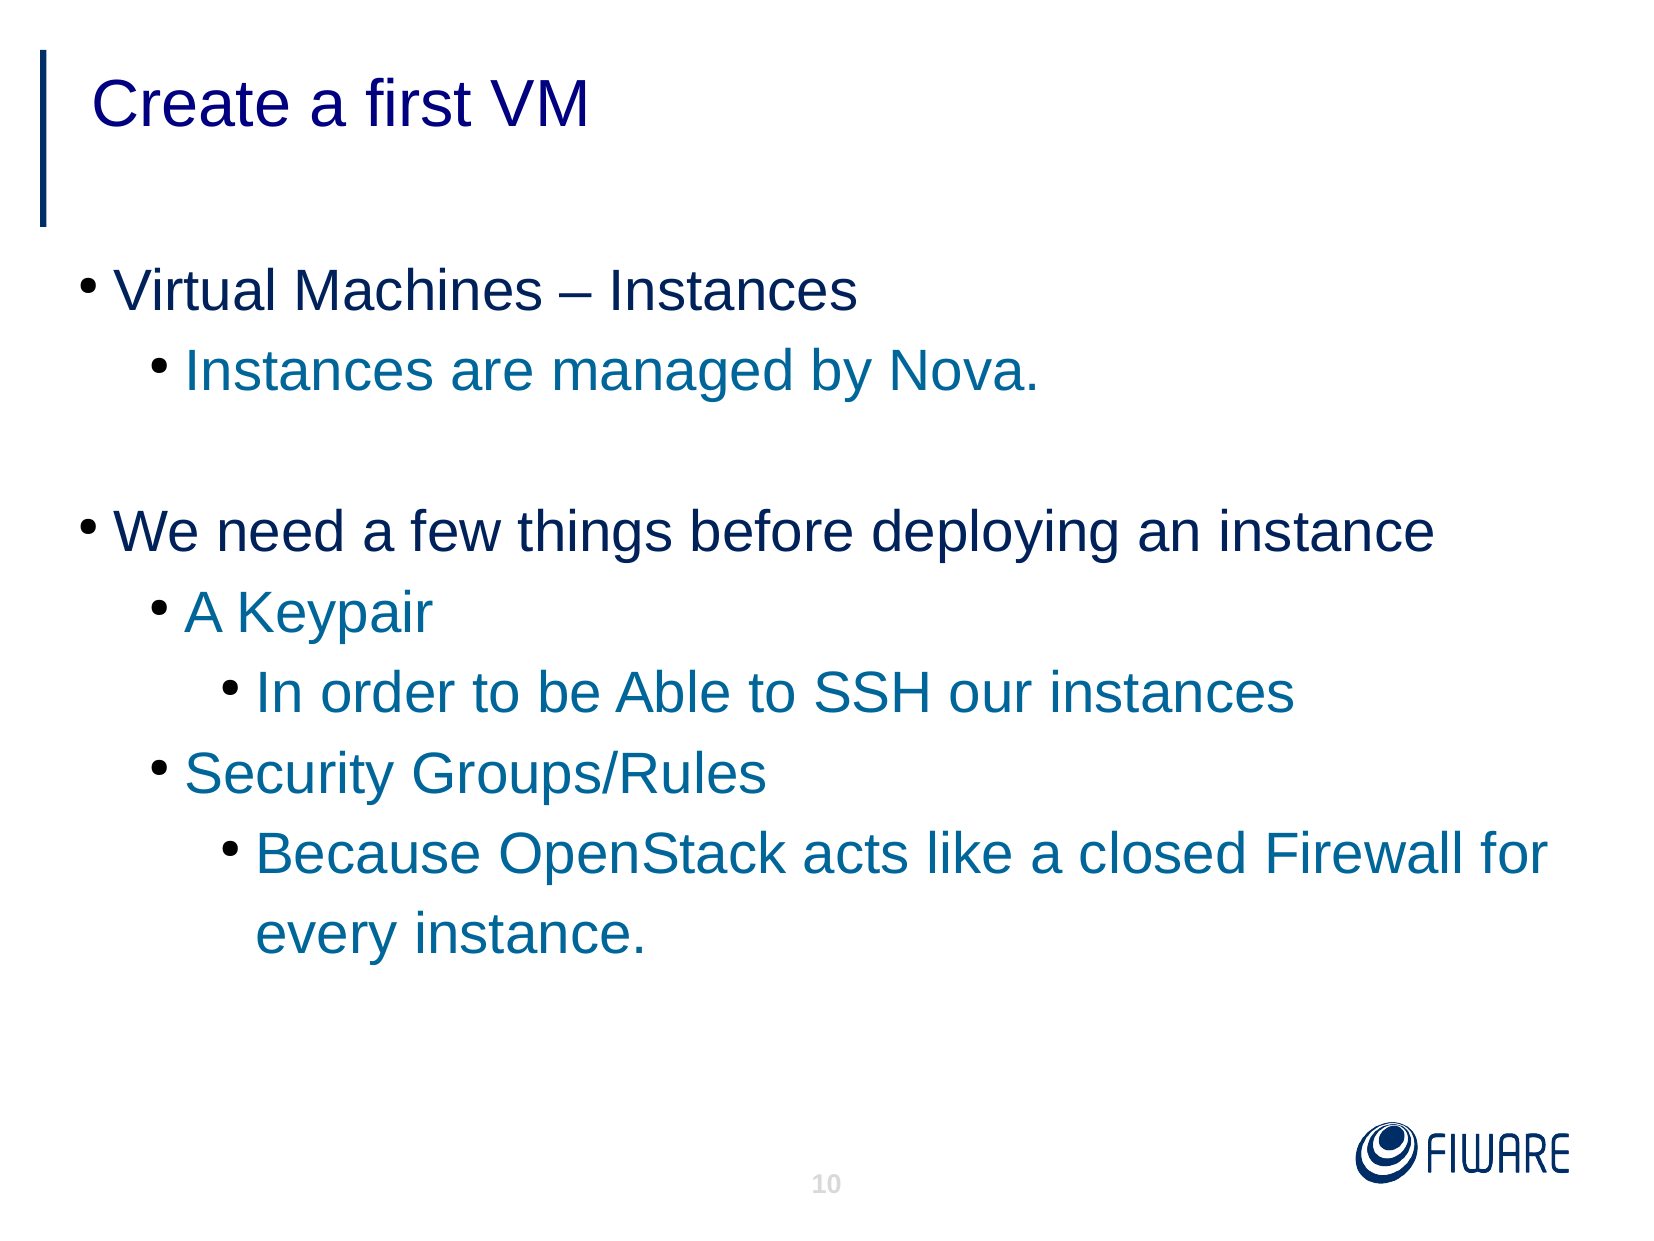

# Create a first VM
Virtual Machines – Instances
Instances are managed by Nova.
We need a few things before deploying an instance
A Keypair
In order to be Able to SSH our instances
Security Groups/Rules
Because OpenStack acts like a closed Firewall for every instance.